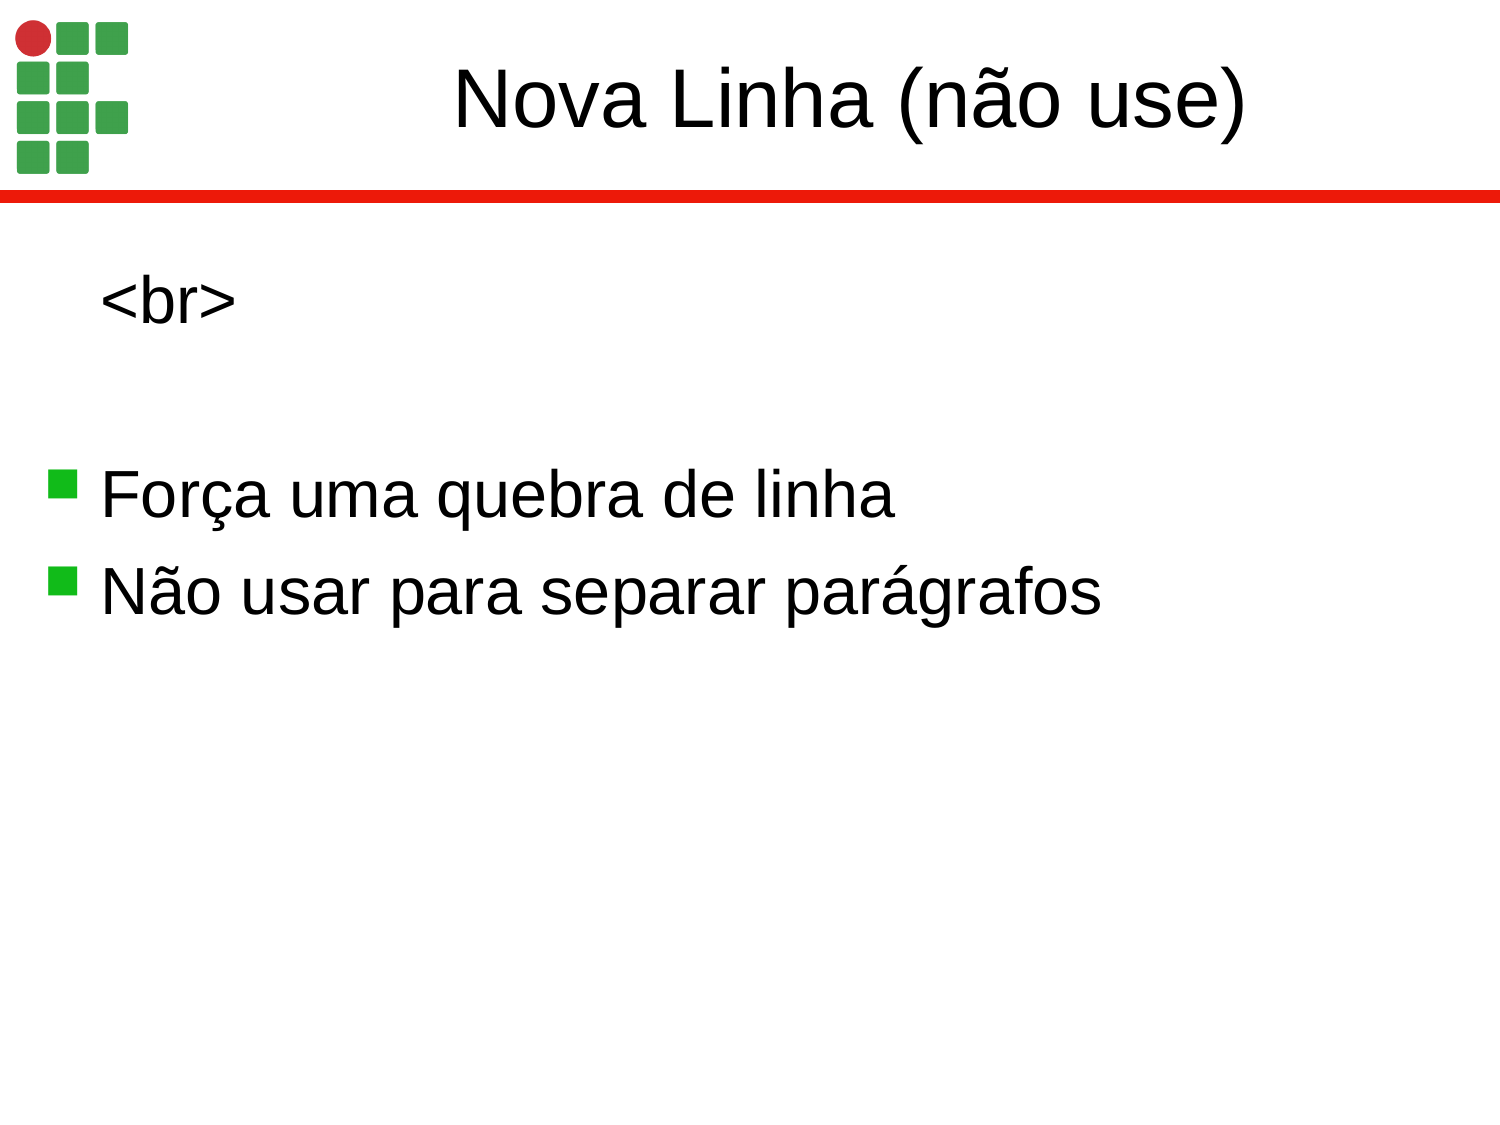

# Nova Linha (não use)
<br>
Força uma quebra de linha
Não usar para separar parágrafos